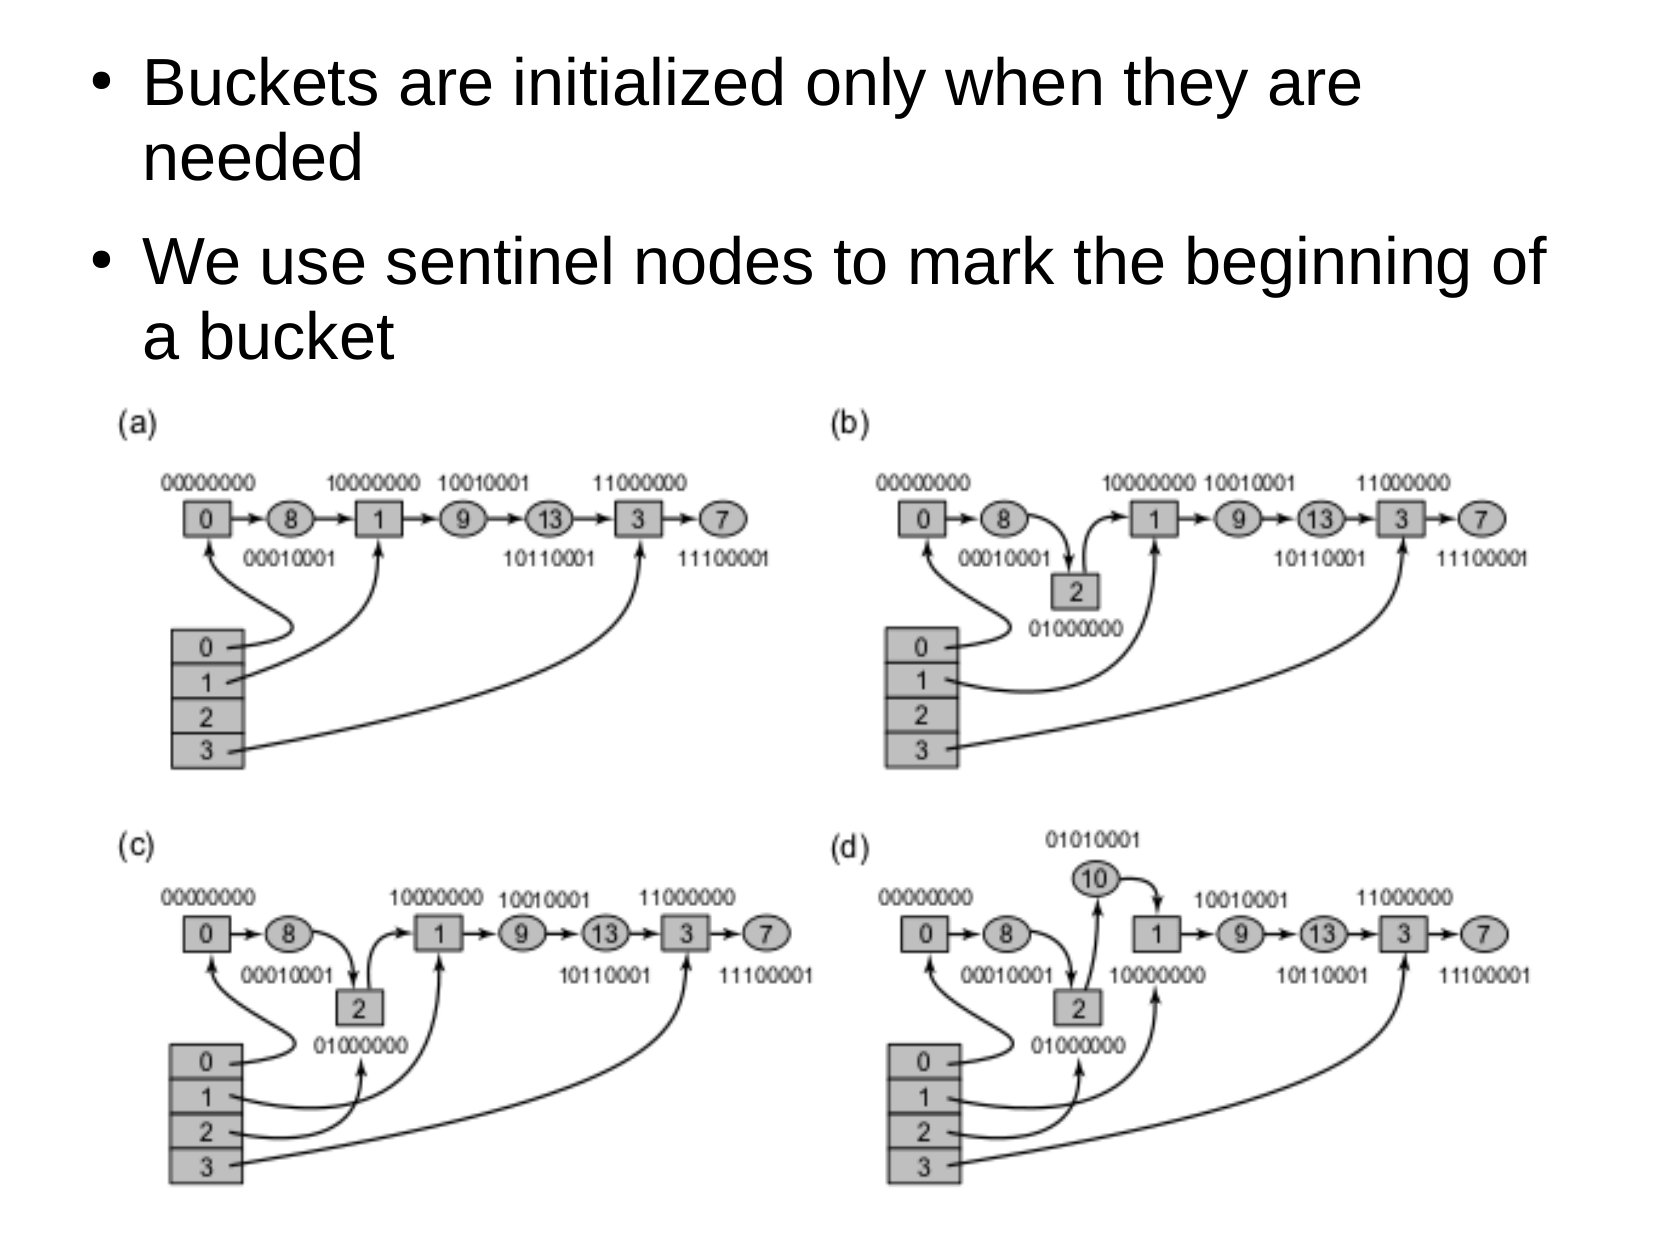

# Buckets are initialized only when they are needed
We use sentinel nodes to mark the beginning of a bucket